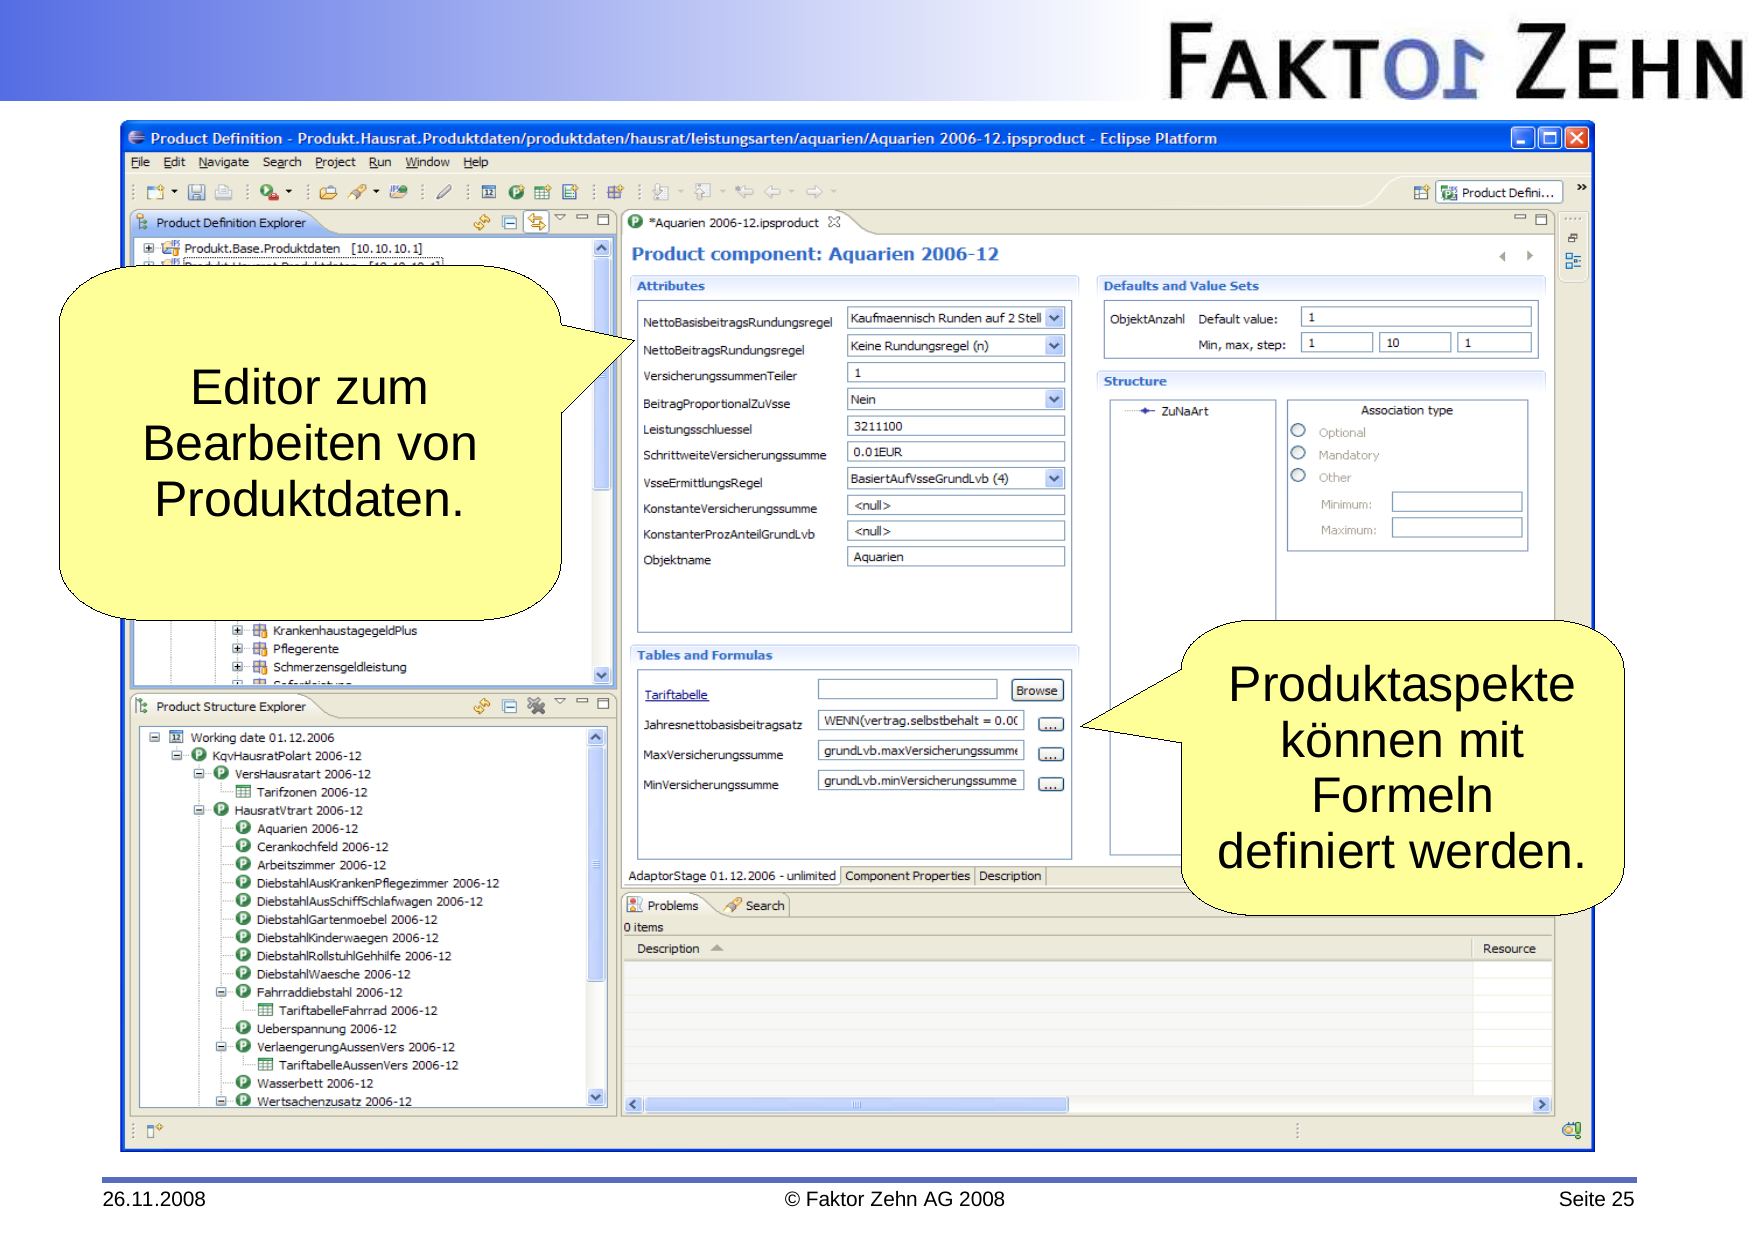

Editor zum Bearbeiten von Produktdaten.
Produktaspekte können mit Formeln
definiert werden.